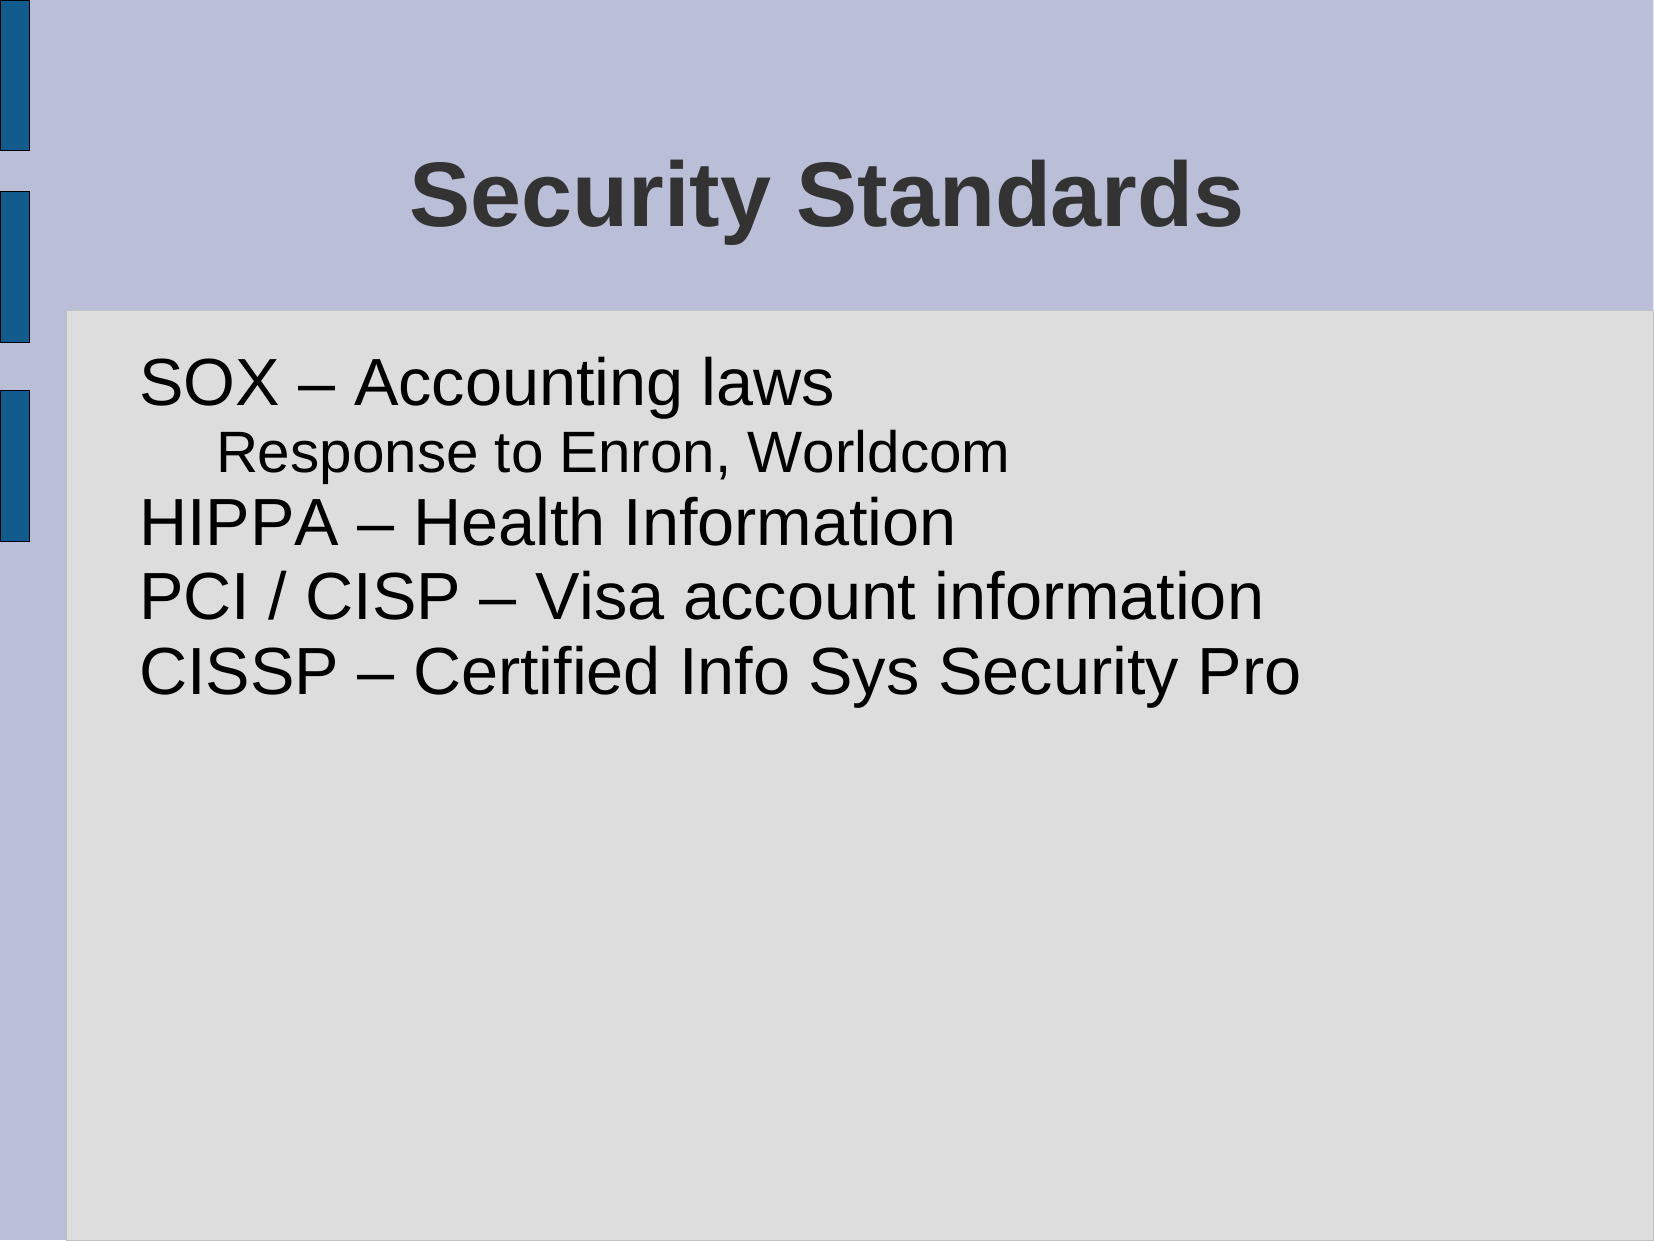

# Security Standards
SOX – Accounting laws
Response to Enron, Worldcom
HIPPA – Health Information
PCI / CISP – Visa account information
CISSP – Certified Info Sys Security Pro